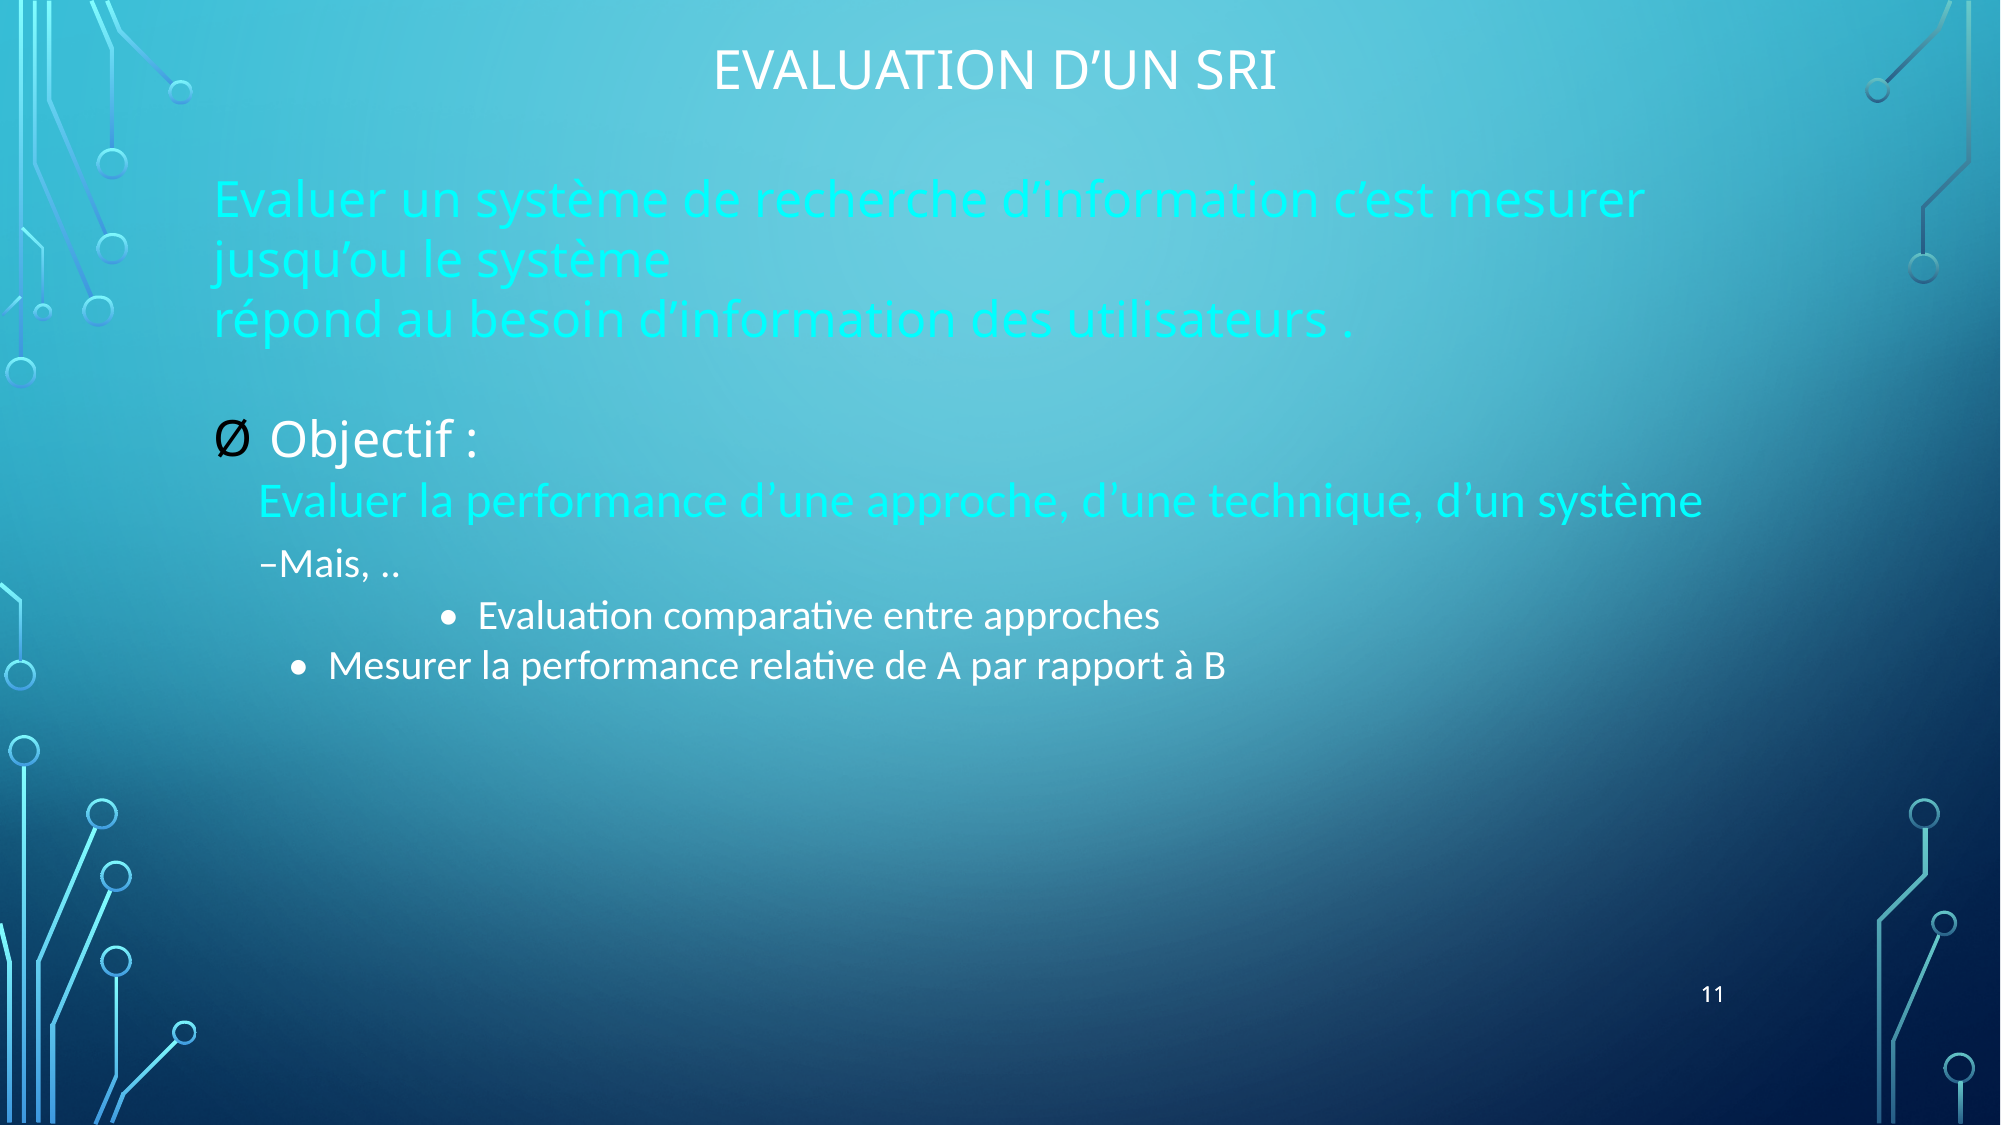

# Evaluation d’un sri
Evaluer un système de recherche d’information c’est mesurer jusqu’ou le système
répond au besoin d’information des utilisateurs .
Objectif :
 Evaluer la performance d’une approche, d’une technique, d’un système
 –Mais, ..
 	•  Evaluation comparative entre approches
	•  Mesurer la performance relative de A par rapport à B